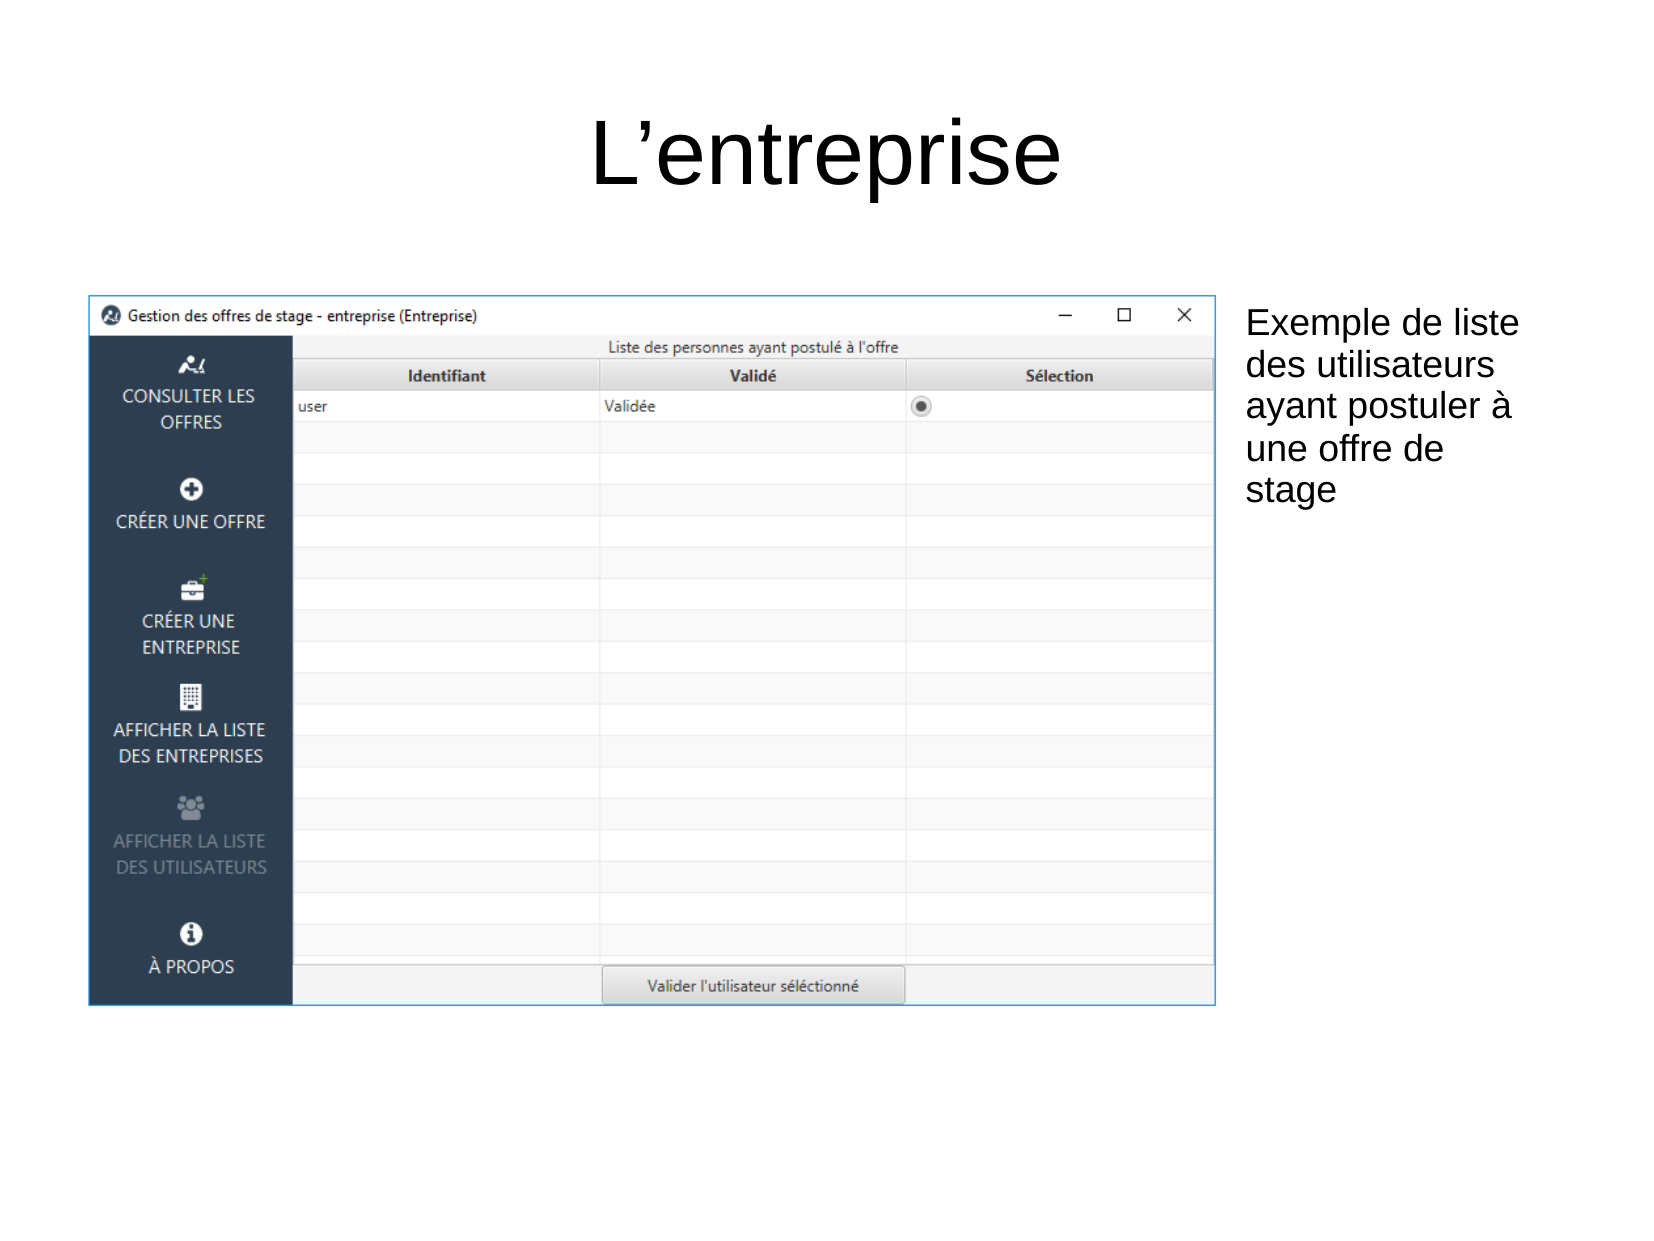

# L’entreprise
Exemple de liste des utilisateurs ayant postuler à une offre de stage